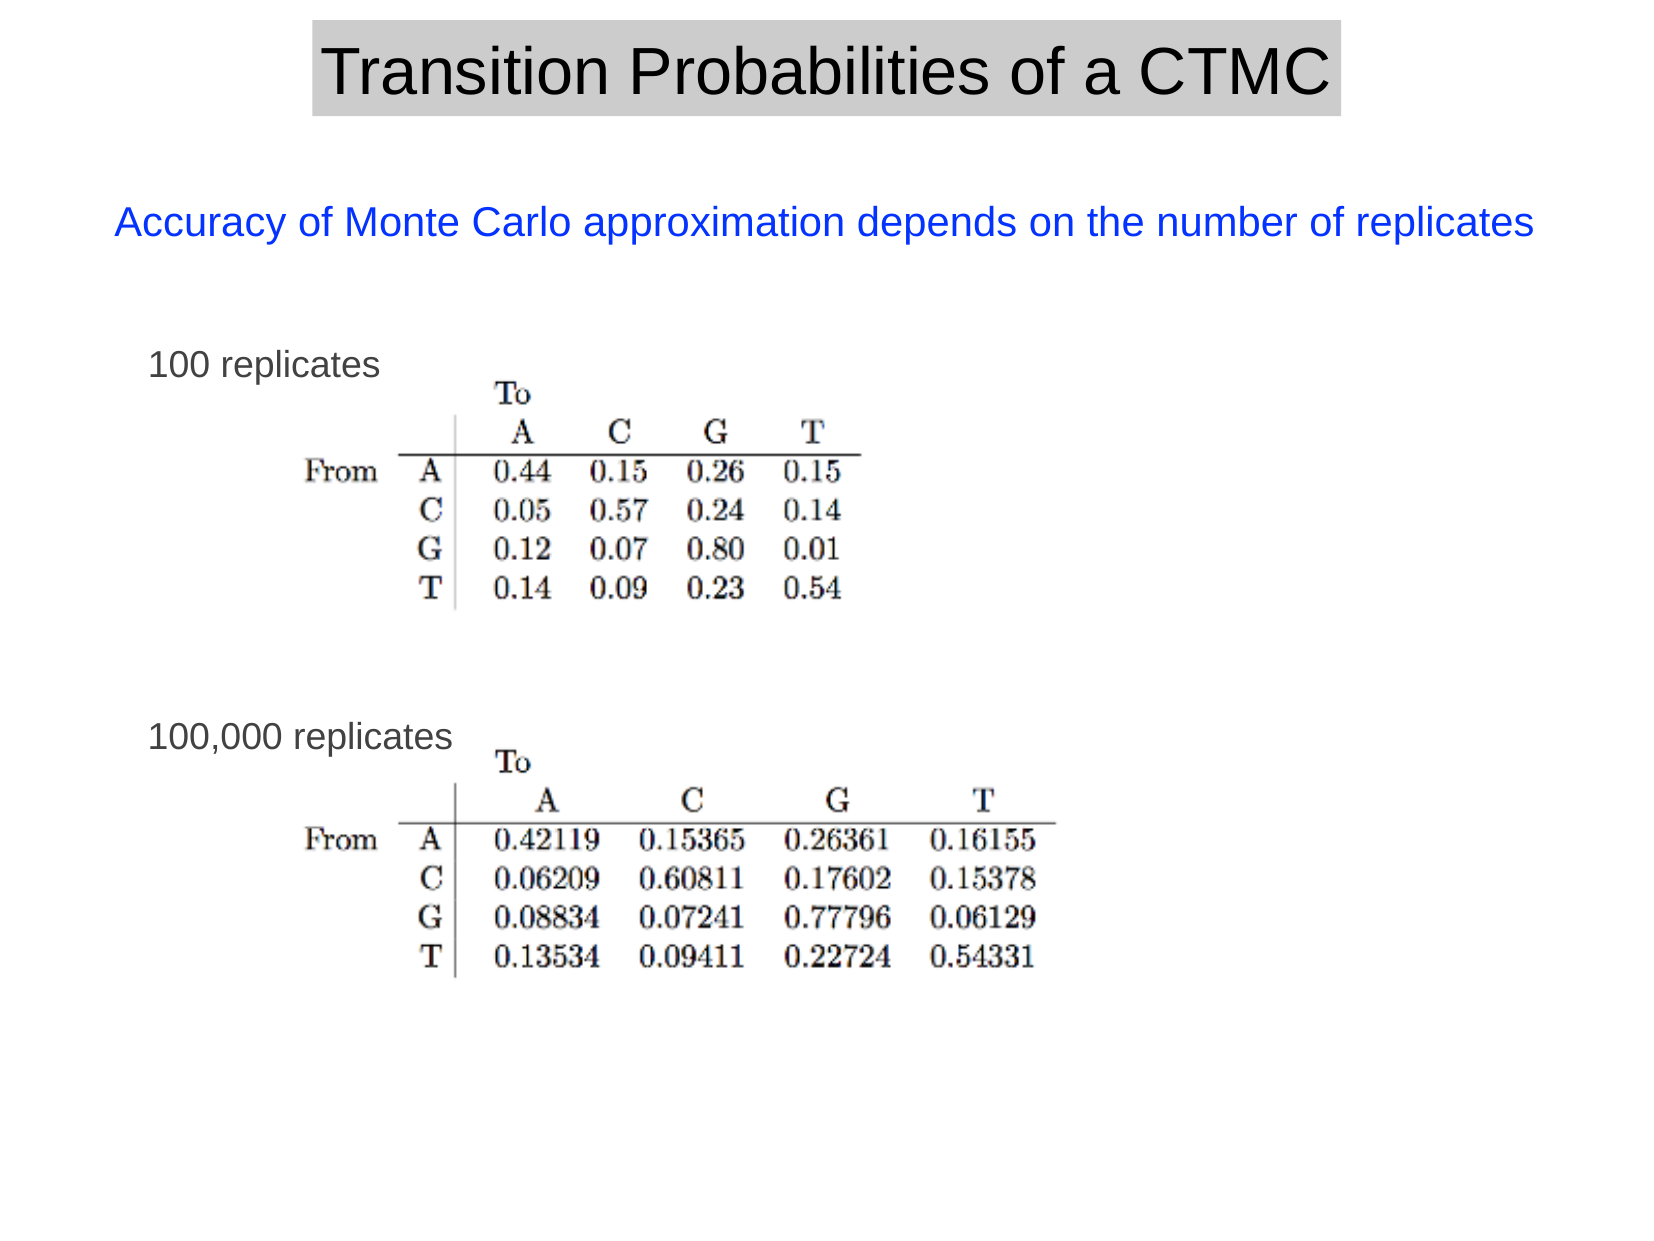

Transition Probabilities of a CTMC
Accuracy of Monte Carlo approximation depends on the number of replicates
100 replicates
100,000 replicates